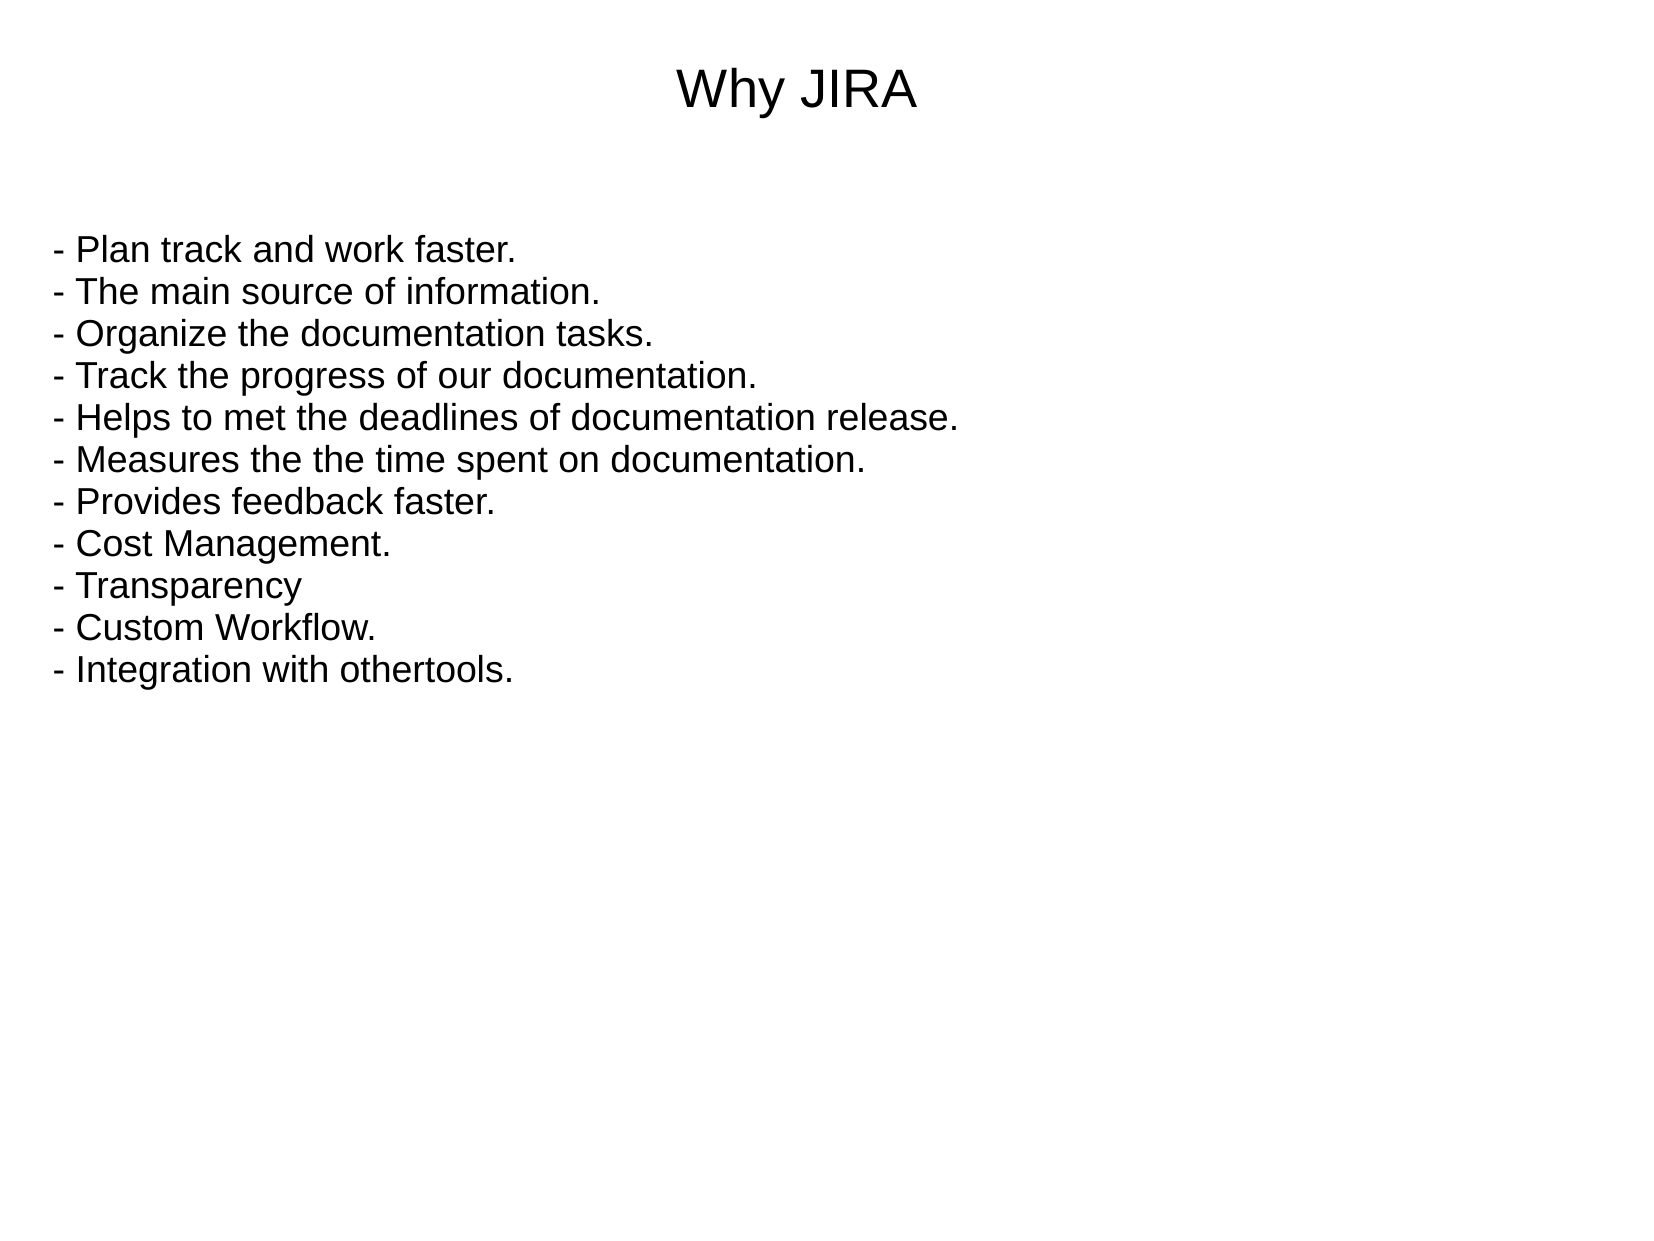

Why JIRA
# - Plan track and work faster. - The main source of information. - Organize the documentation tasks. - Track the progress of our documentation. - Helps to met the deadlines of documentation release. - Measures the the time spent on documentation. - Provides feedback faster. - Cost Management. - Transparency - Custom Workflow. - Integration with othertools.